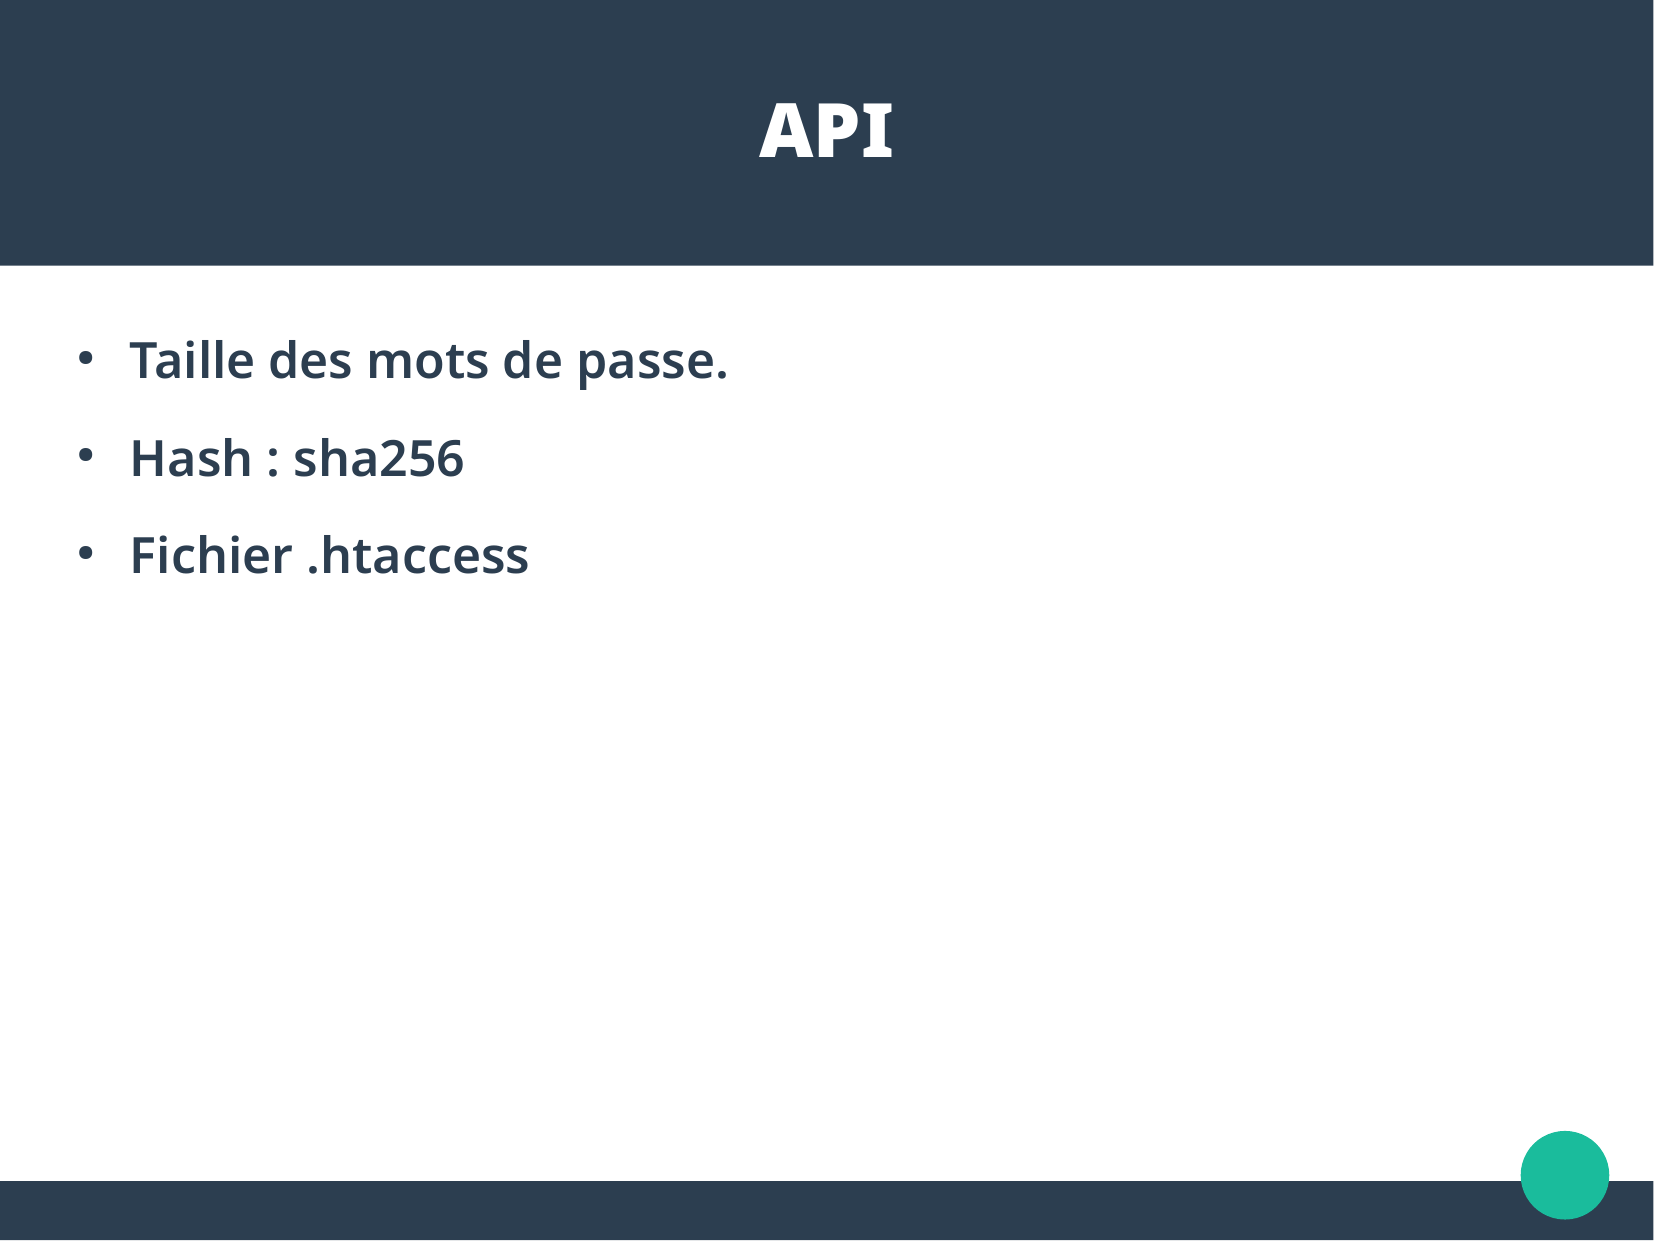

# API
Taille des mots de passe.
Hash : sha256
Fichier .htaccess